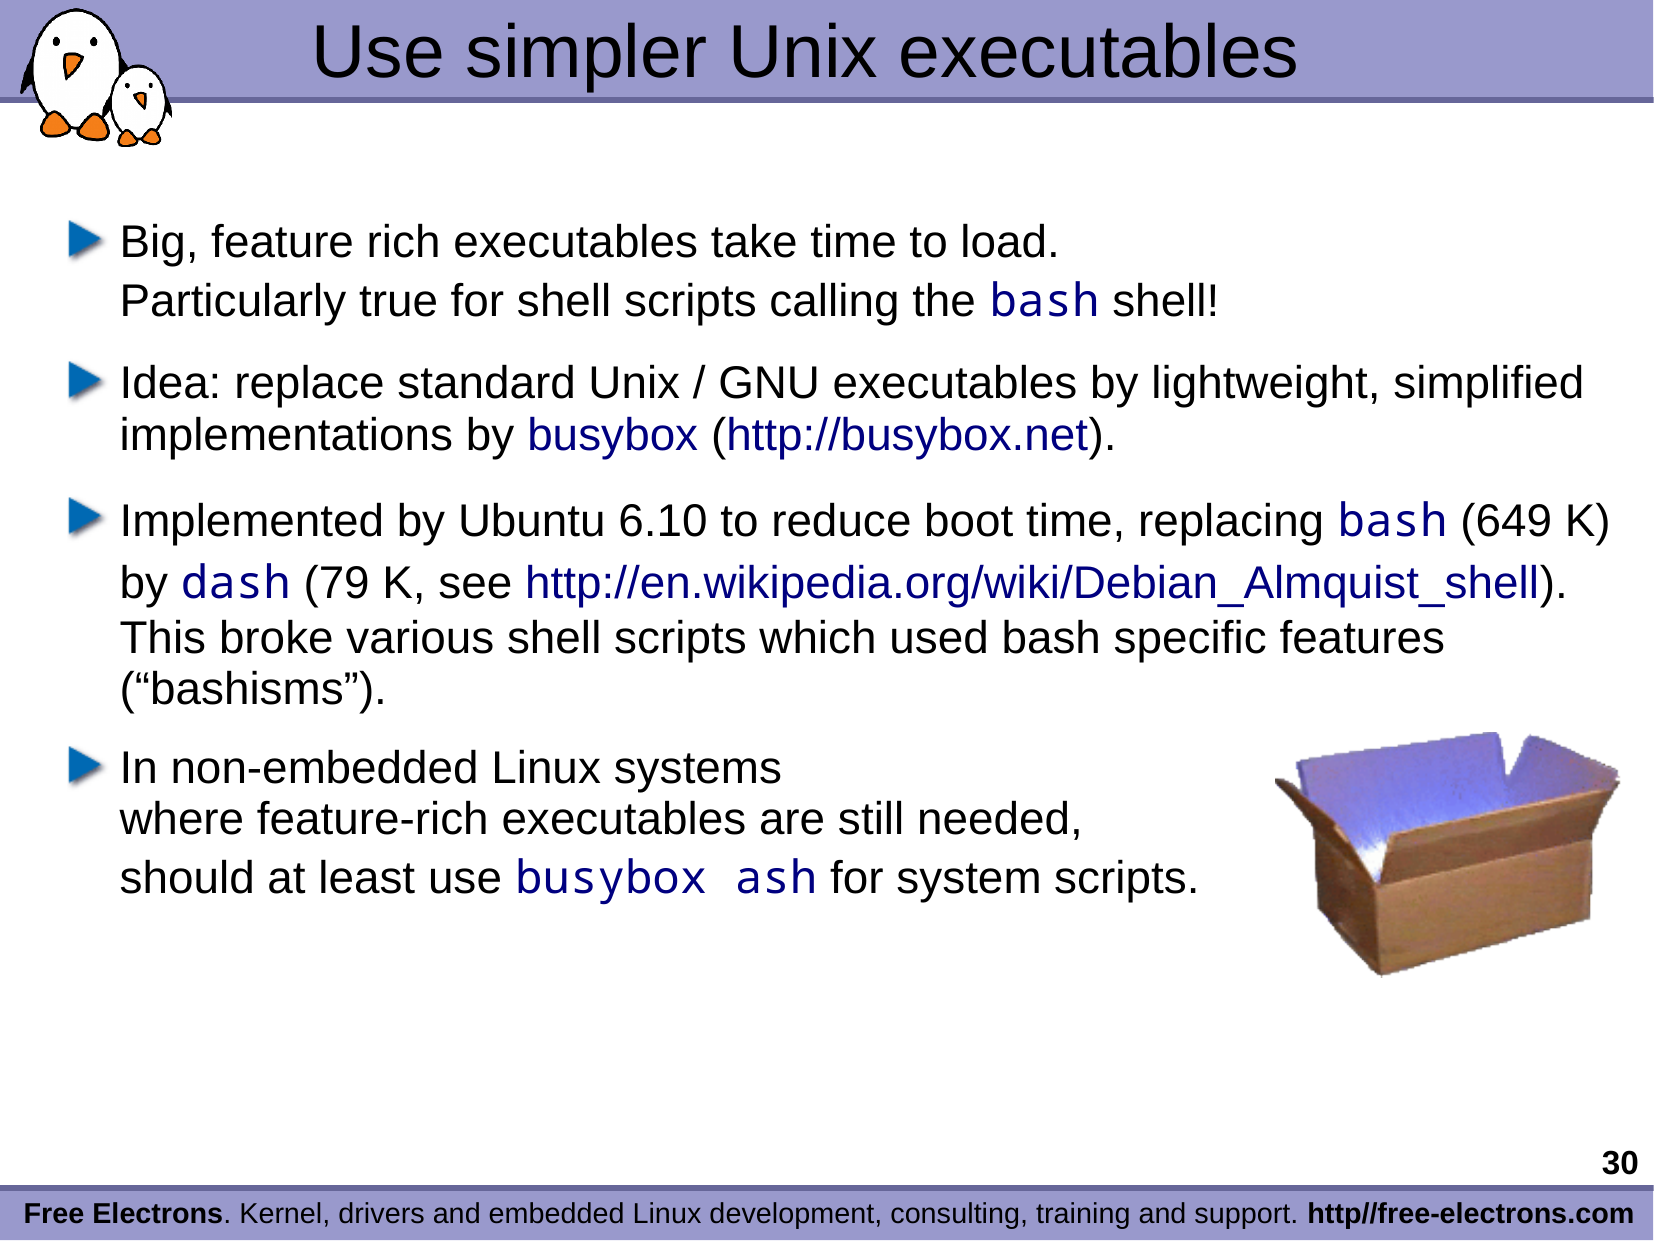

# Use simpler Unix executables
Big, feature rich executables take time to load.
Particularly true for shell scripts calling the bash shell!
Idea: replace standard Unix / GNU executables by lightweight, simplified implementations by busybox (http://busybox.net).
Implemented by Ubuntu 6.10 to reduce boot time, replacing bash (649 K) by dash (79 K, see http://en.wikipedia.org/wiki/Debian_Almquist_shell). This broke various shell scripts which used bash specific features (“bashisms”).
In non-embedded Linux systems
where feature-rich executables are still needed,
should at least use busybox ash for system scripts.